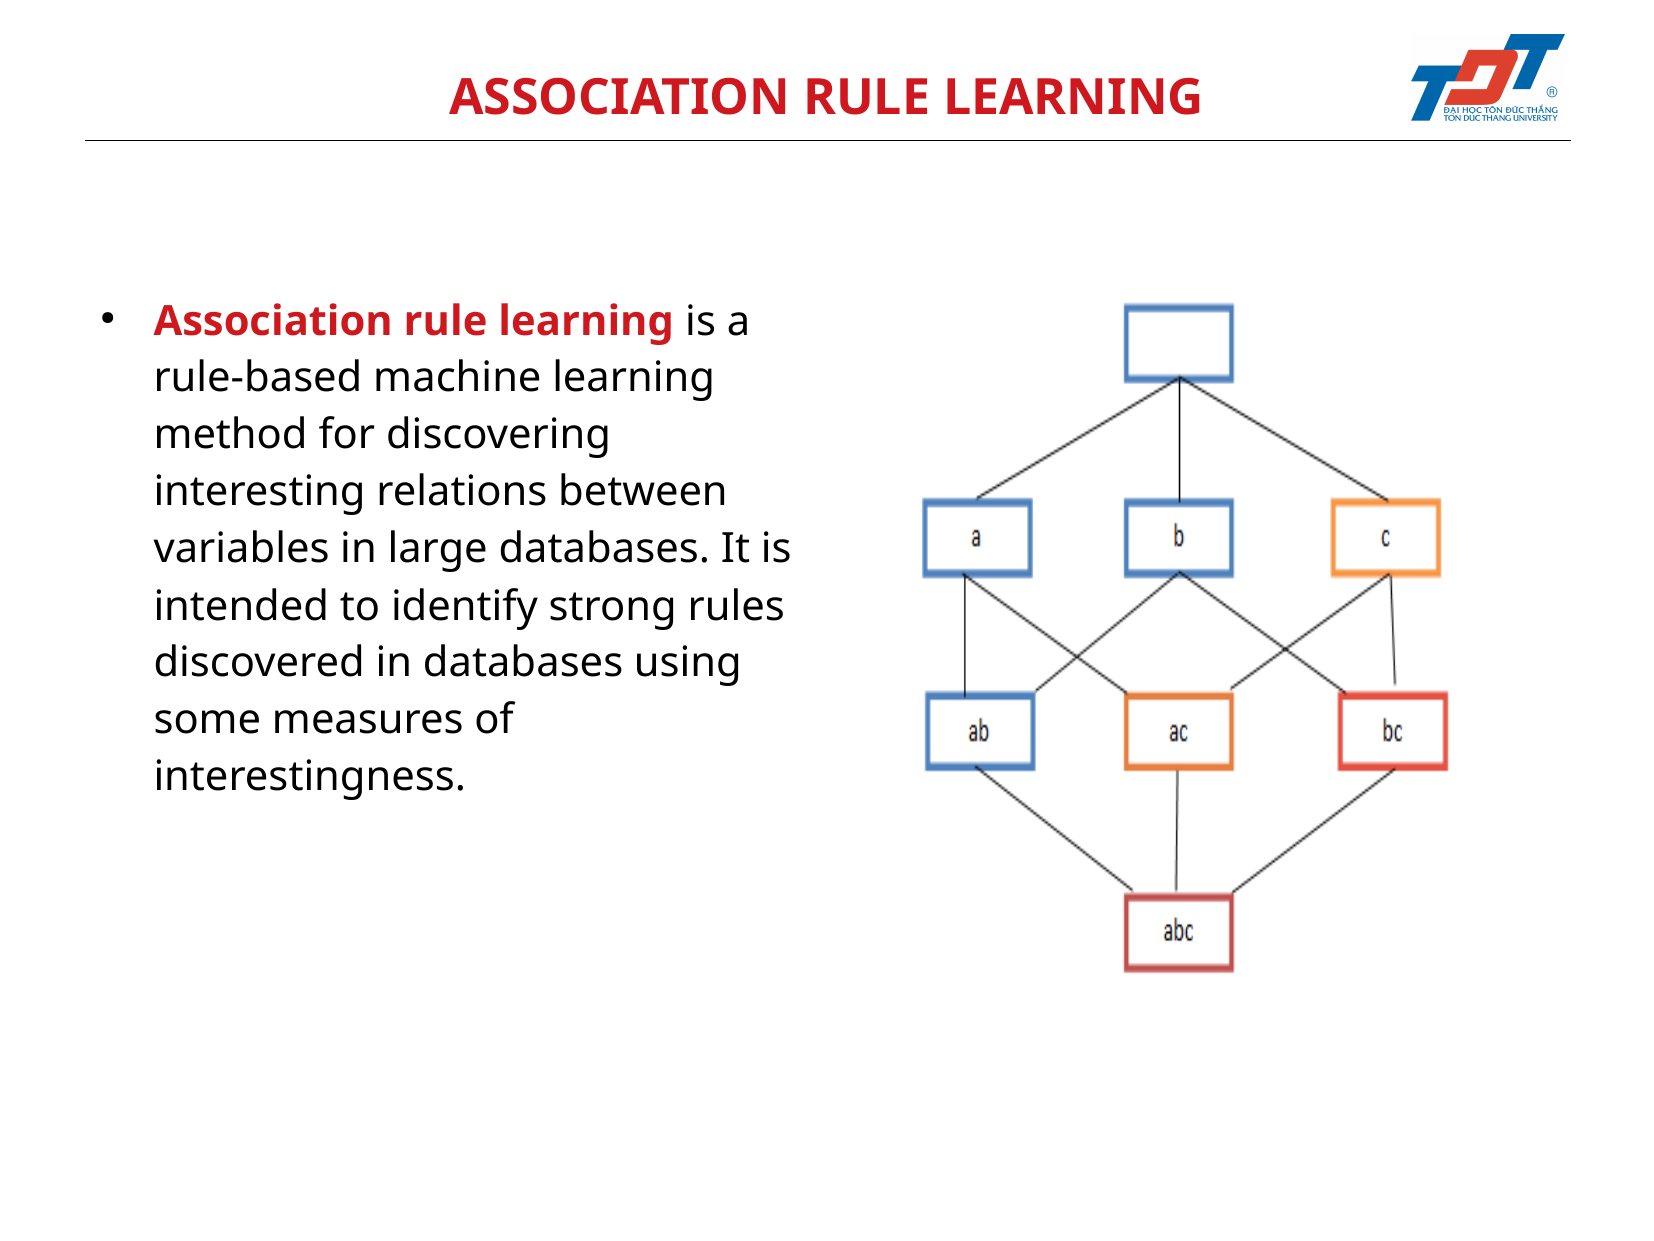

# ASSOCIATION RULE LEARNING
Association rule learning is a rule-based machine learning method for discovering interesting relations between variables in large databases. It is intended to identify strong rules discovered in databases using some measures of interestingness.